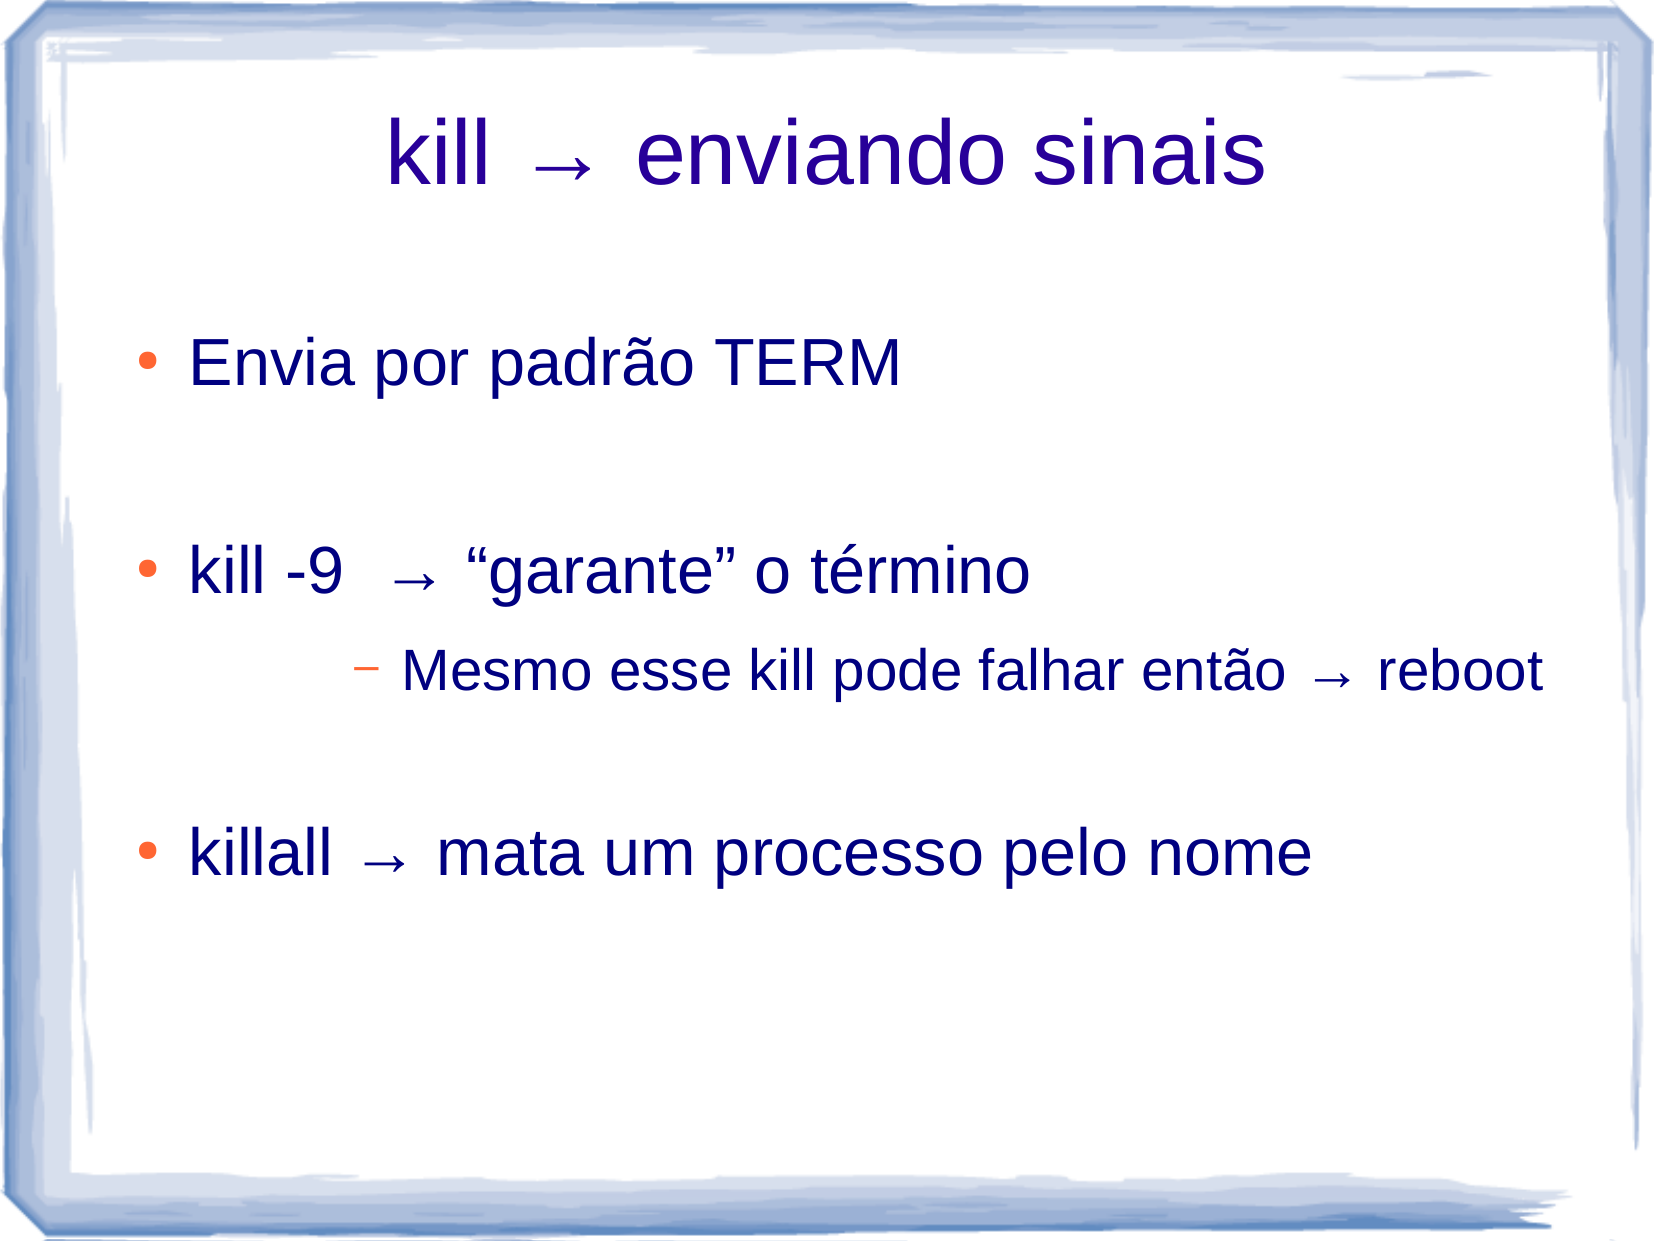

# kill → enviando sinais
Envia por padrão TERM
kill -9 → “garante” o término
Mesmo esse kill pode falhar então → reboot
killall → mata um processo pelo nome